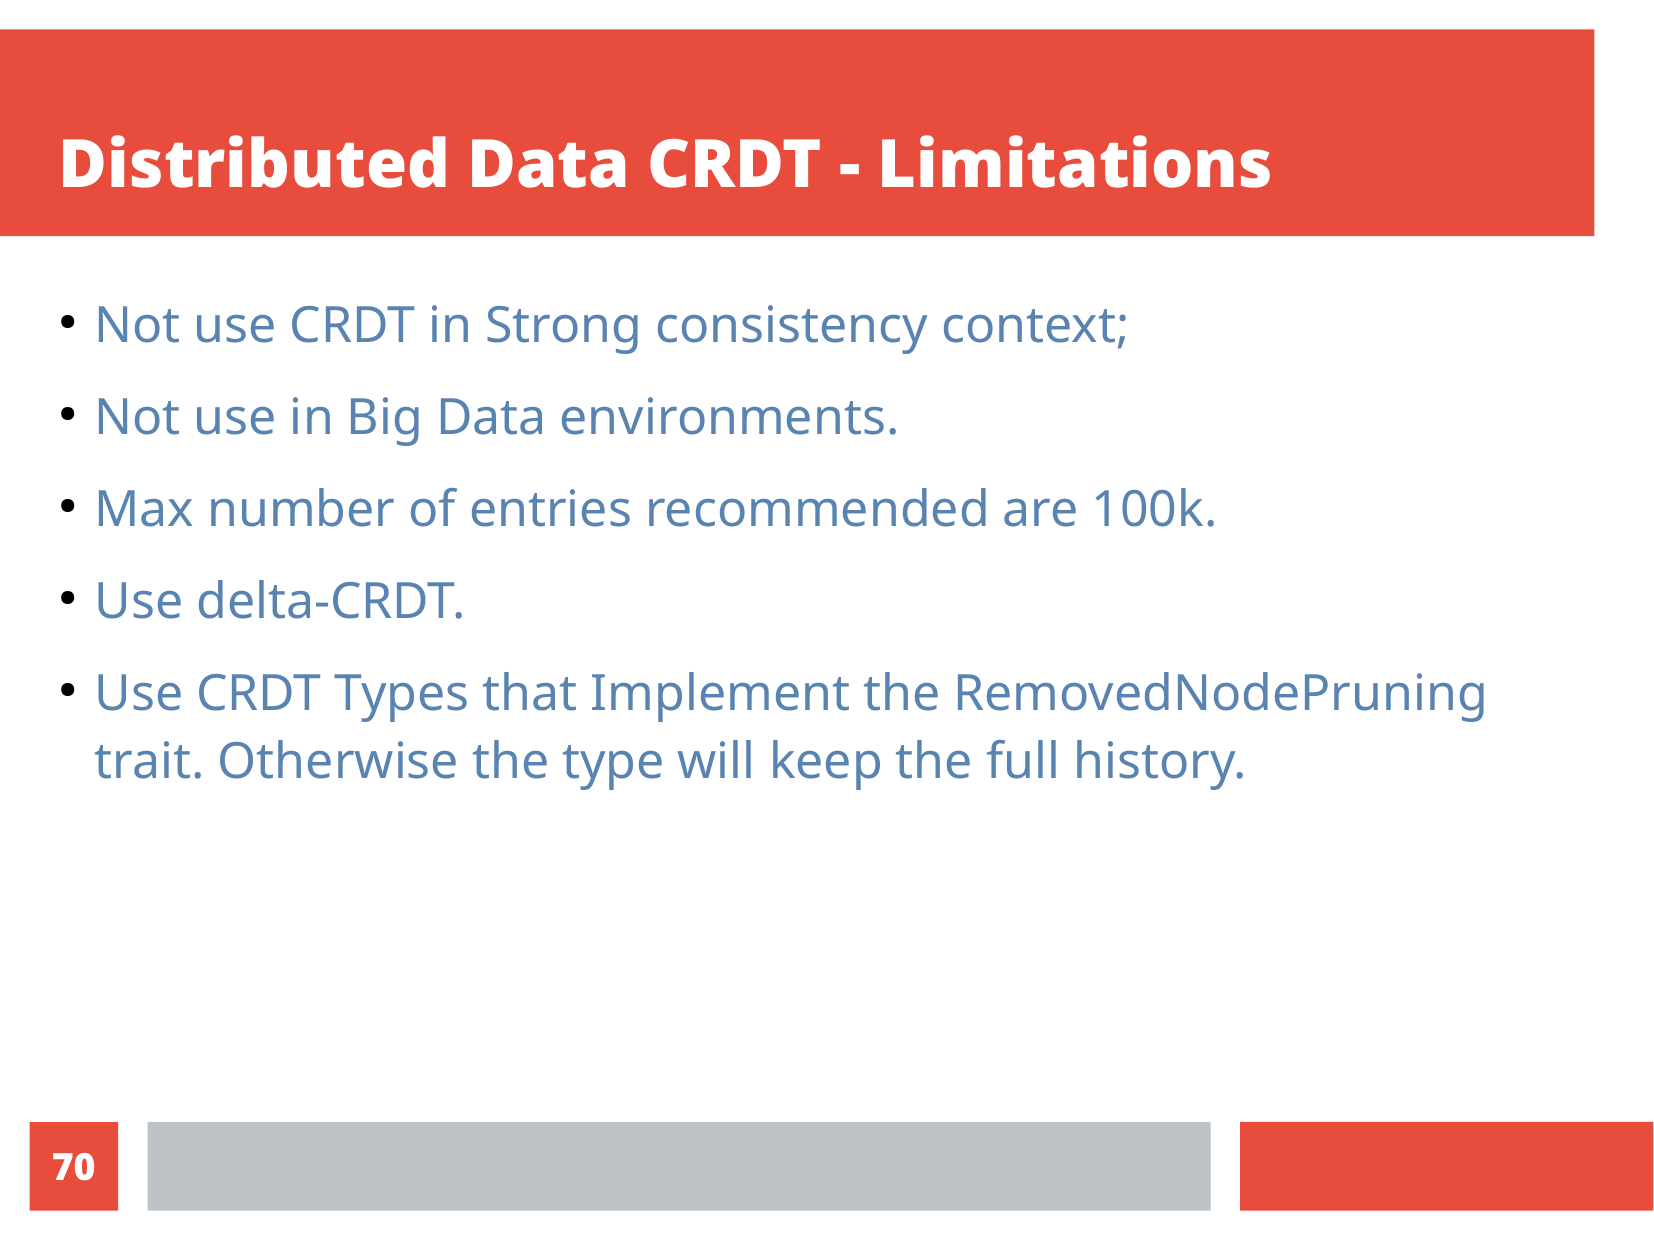

# Distributed Data CRDT - Limitations
Not use CRDT in Strong consistency context;
Not use in Big Data environments.
Max number of entries recommended are 100k.
Use delta-CRDT.
Use CRDT Types that Implement the RemovedNodePruning trait. Otherwise the type will keep the full history.
70